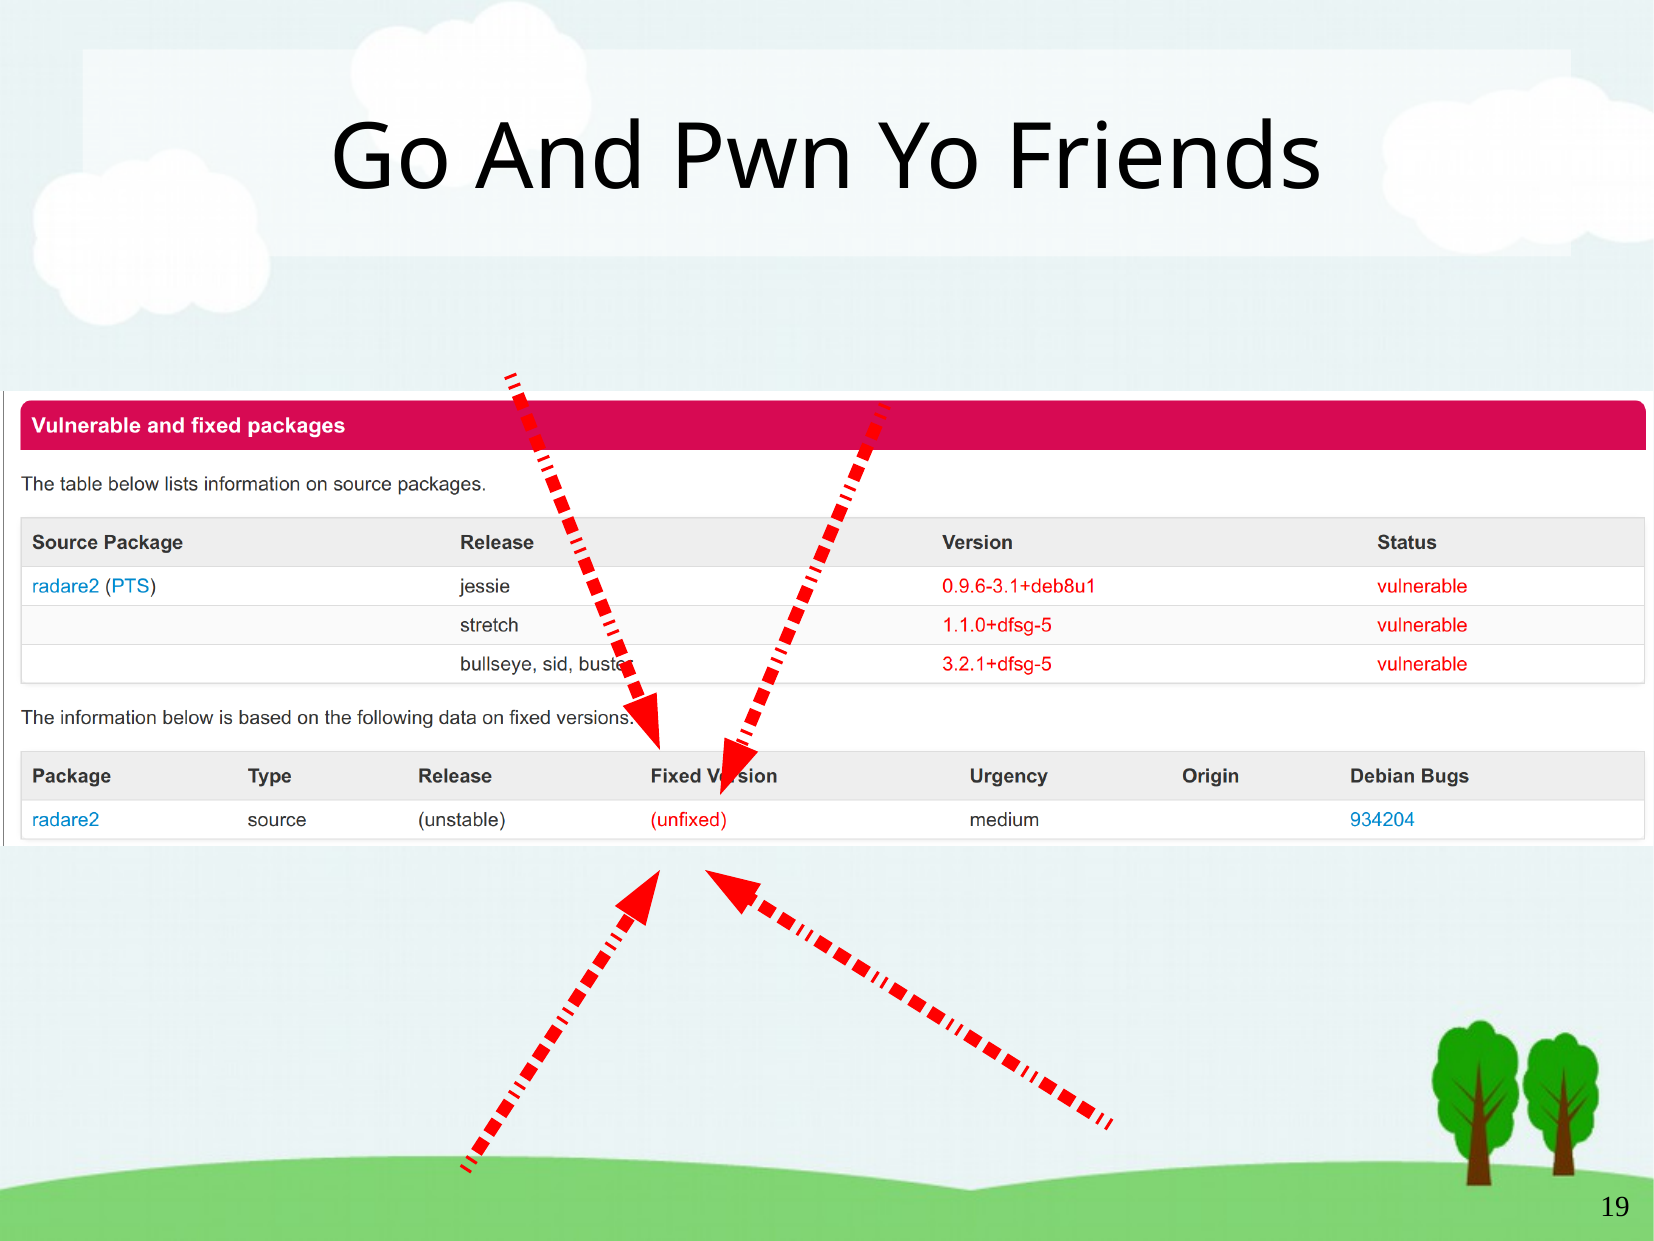

# Go And Pwn Yo Friends
19